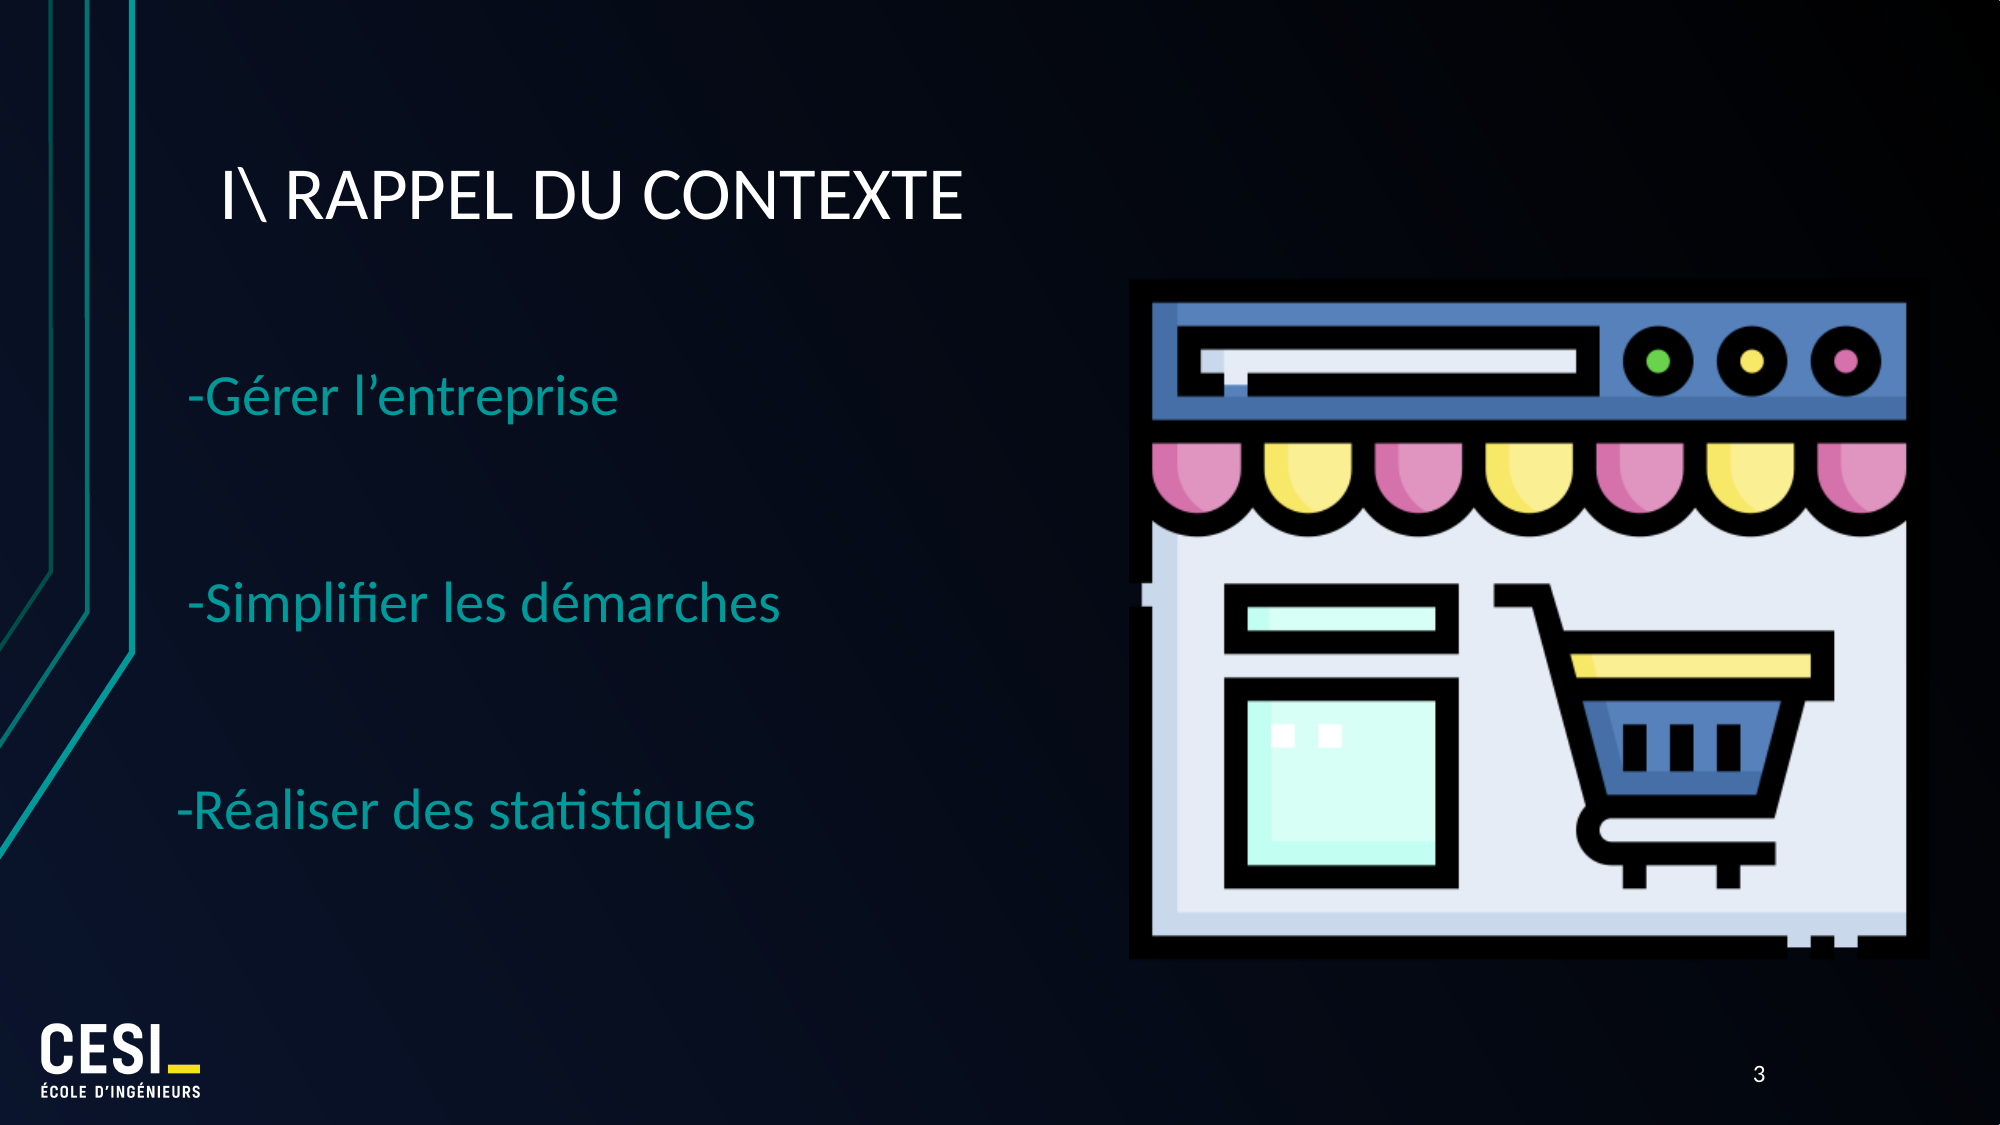

# I\ RAPPEL DU CONTEXTE
-Gérer l’entreprise
-Simplifier les démarches
-Réaliser des statistiques